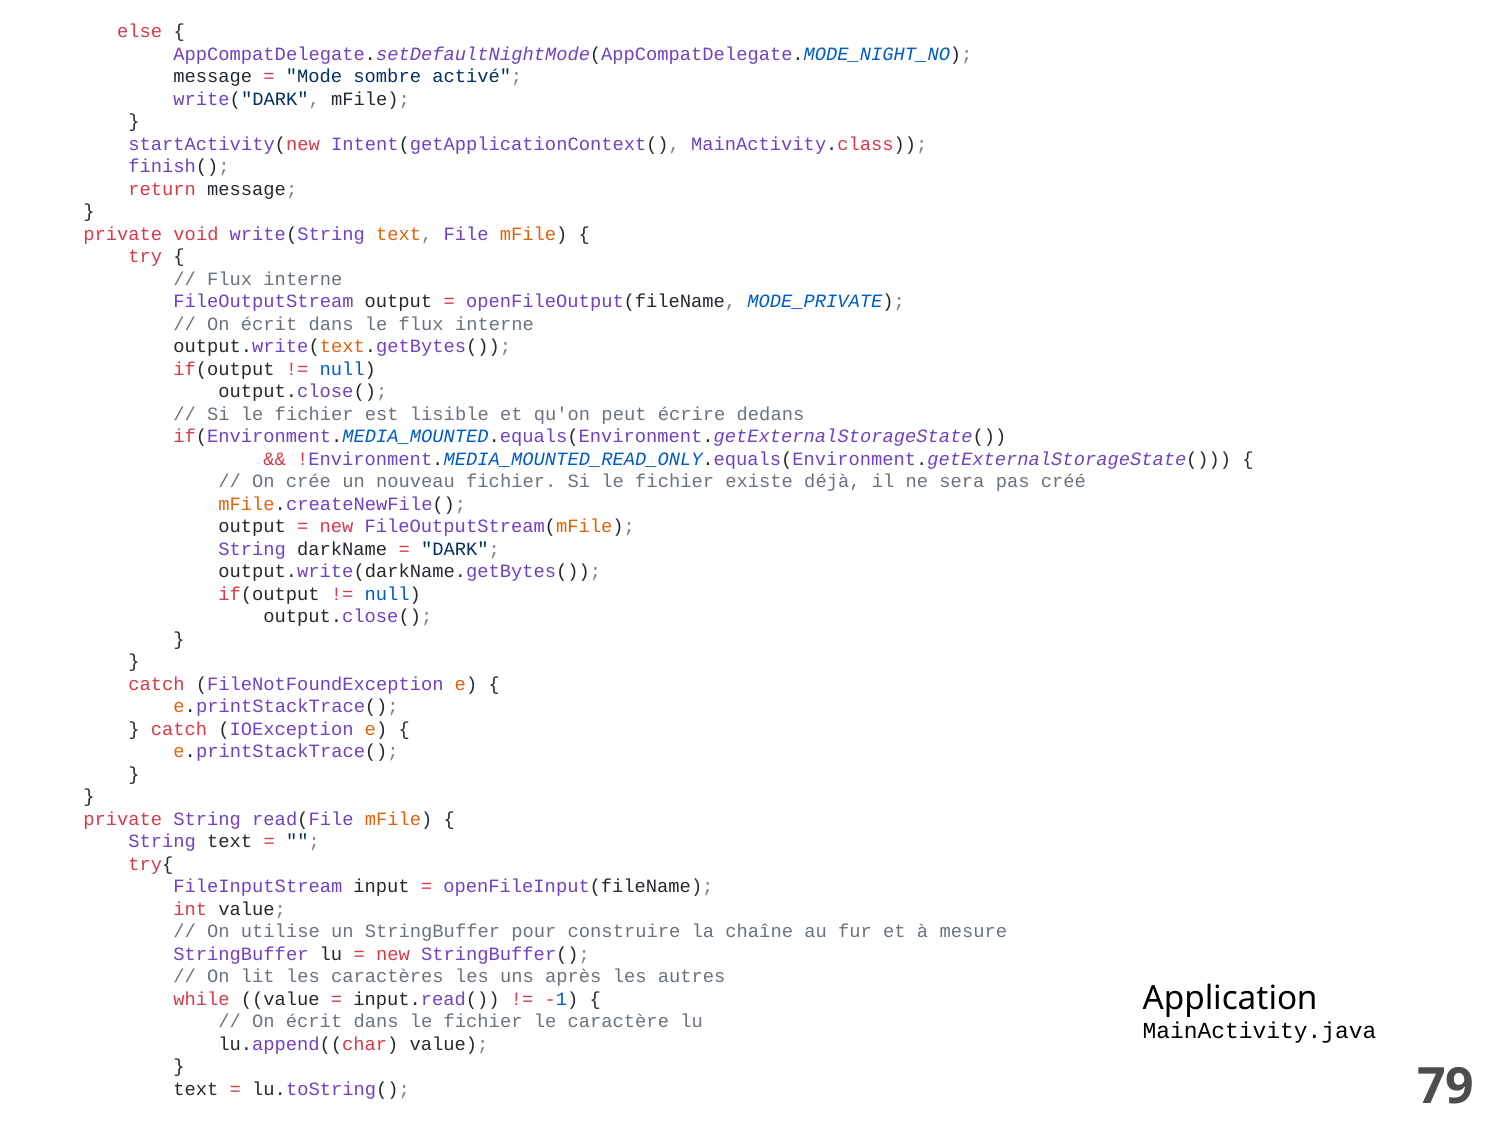

else {
 AppCompatDelegate.setDefaultNightMode(AppCompatDelegate.MODE_NIGHT_NO);
 message = "Mode sombre activé";
 write("DARK", mFile);
 }
 startActivity(new Intent(getApplicationContext(), MainActivity.class));
 finish();
 return message;
 }
 private void write(String text, File mFile) {
 try {
 // Flux interne
 FileOutputStream output = openFileOutput(fileName, MODE_PRIVATE);
 // On écrit dans le flux interne
 output.write(text.getBytes());
 if(output != null)
 output.close();
 // Si le fichier est lisible et qu'on peut écrire dedans
 if(Environment.MEDIA_MOUNTED.equals(Environment.getExternalStorageState())
 && !Environment.MEDIA_MOUNTED_READ_ONLY.equals(Environment.getExternalStorageState())) {
 // On crée un nouveau fichier. Si le fichier existe déjà, il ne sera pas créé
 mFile.createNewFile();
 output = new FileOutputStream(mFile);
 String darkName = "DARK";
 output.write(darkName.getBytes());
 if(output != null)
 output.close();
 }
 }
 catch (FileNotFoundException e) {
 e.printStackTrace();
 } catch (IOException e) {
 e.printStackTrace();
 }
 }
 private String read(File mFile) {
 String text = "";
 try{
 FileInputStream input = openFileInput(fileName);
 int value;
 // On utilise un StringBuffer pour construire la chaîne au fur et à mesure
 StringBuffer lu = new StringBuffer();
 // On lit les caractères les uns après les autres
 while ((value = input.read()) != -1) {
 // On écrit dans le fichier le caractère lu
 lu.append((char) value);
 }
 text = lu.toString();
Application
MainActivity.java